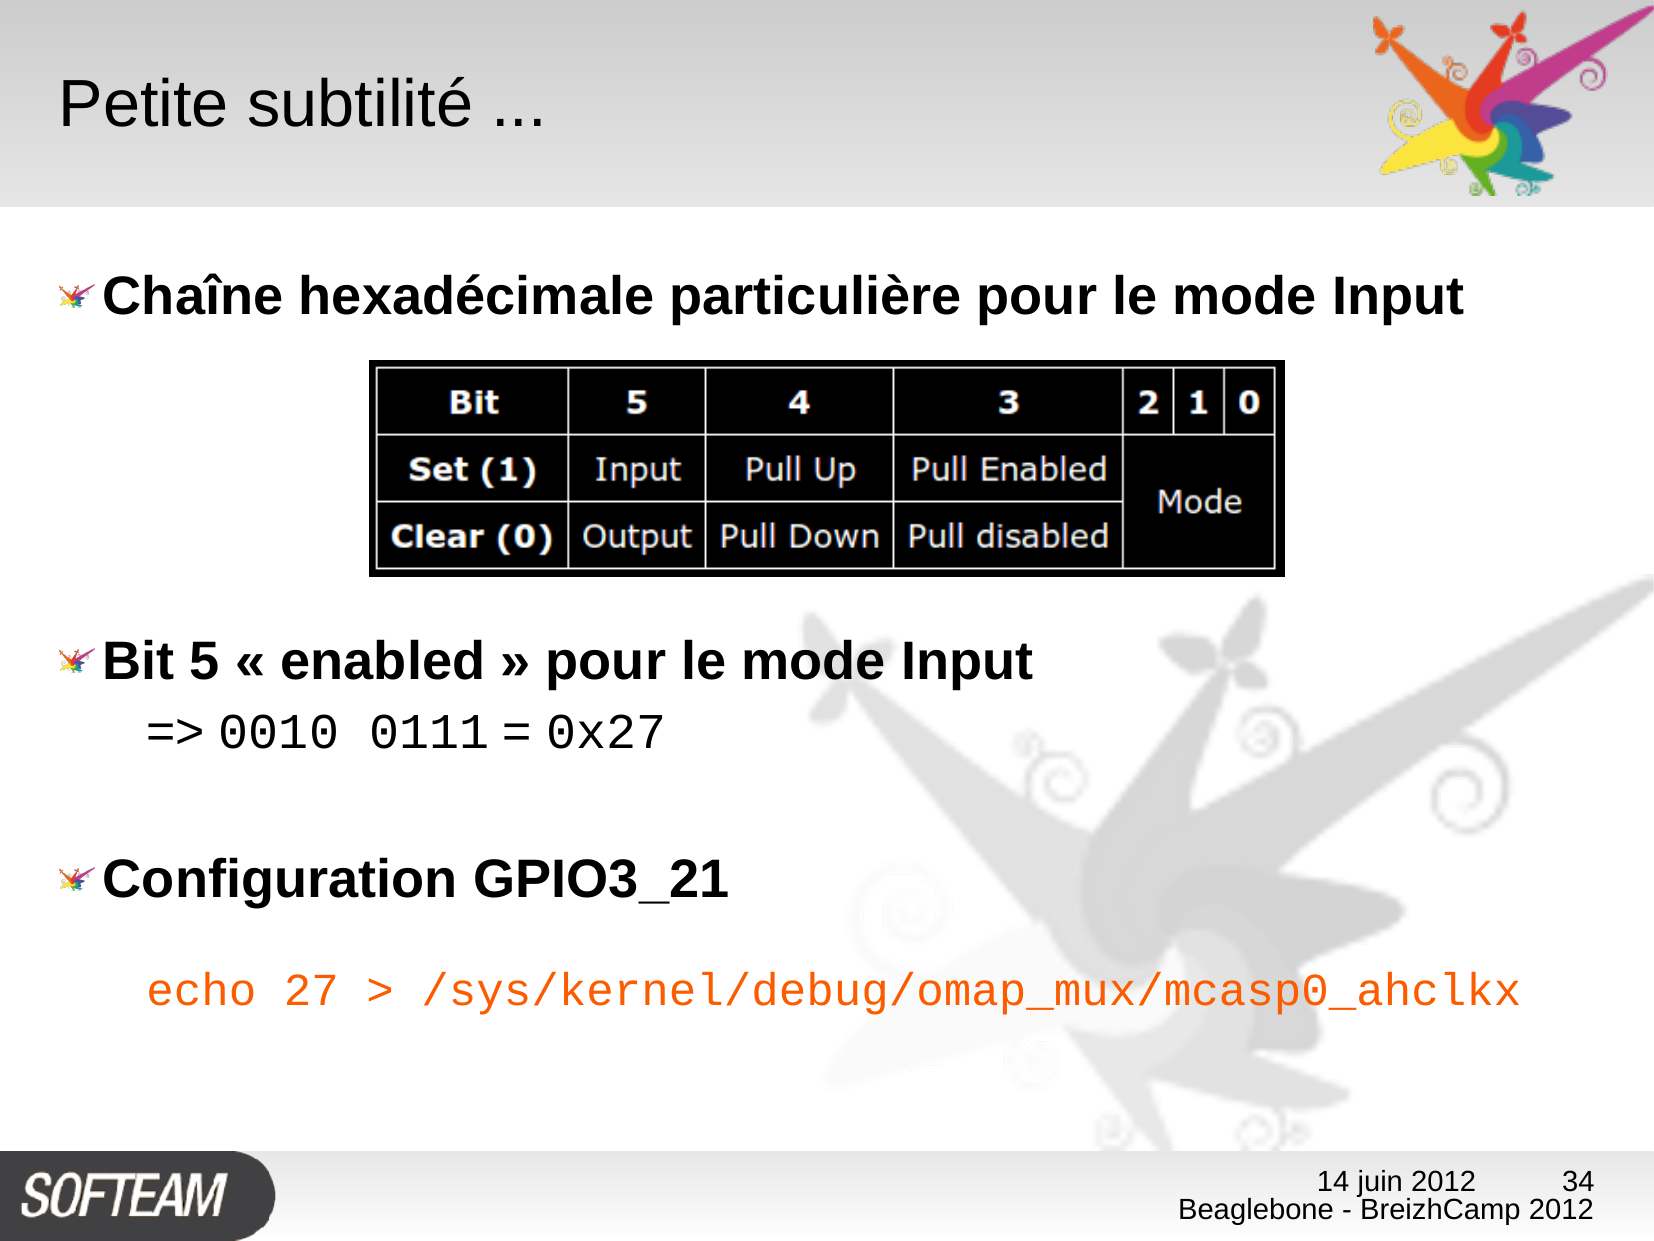

# Petite subtilité ...
Chaîne hexadécimale particulière pour le mode Input
Bit 5 « enabled » pour le mode Input
=> 0010 0111 = 0x27
Configuration GPIO3_21
echo 27 > /sys/kernel/debug/omap_mux/mcasp0_ahclkx
14 juin 2012
34
Beaglebone - BreizhCamp 2012